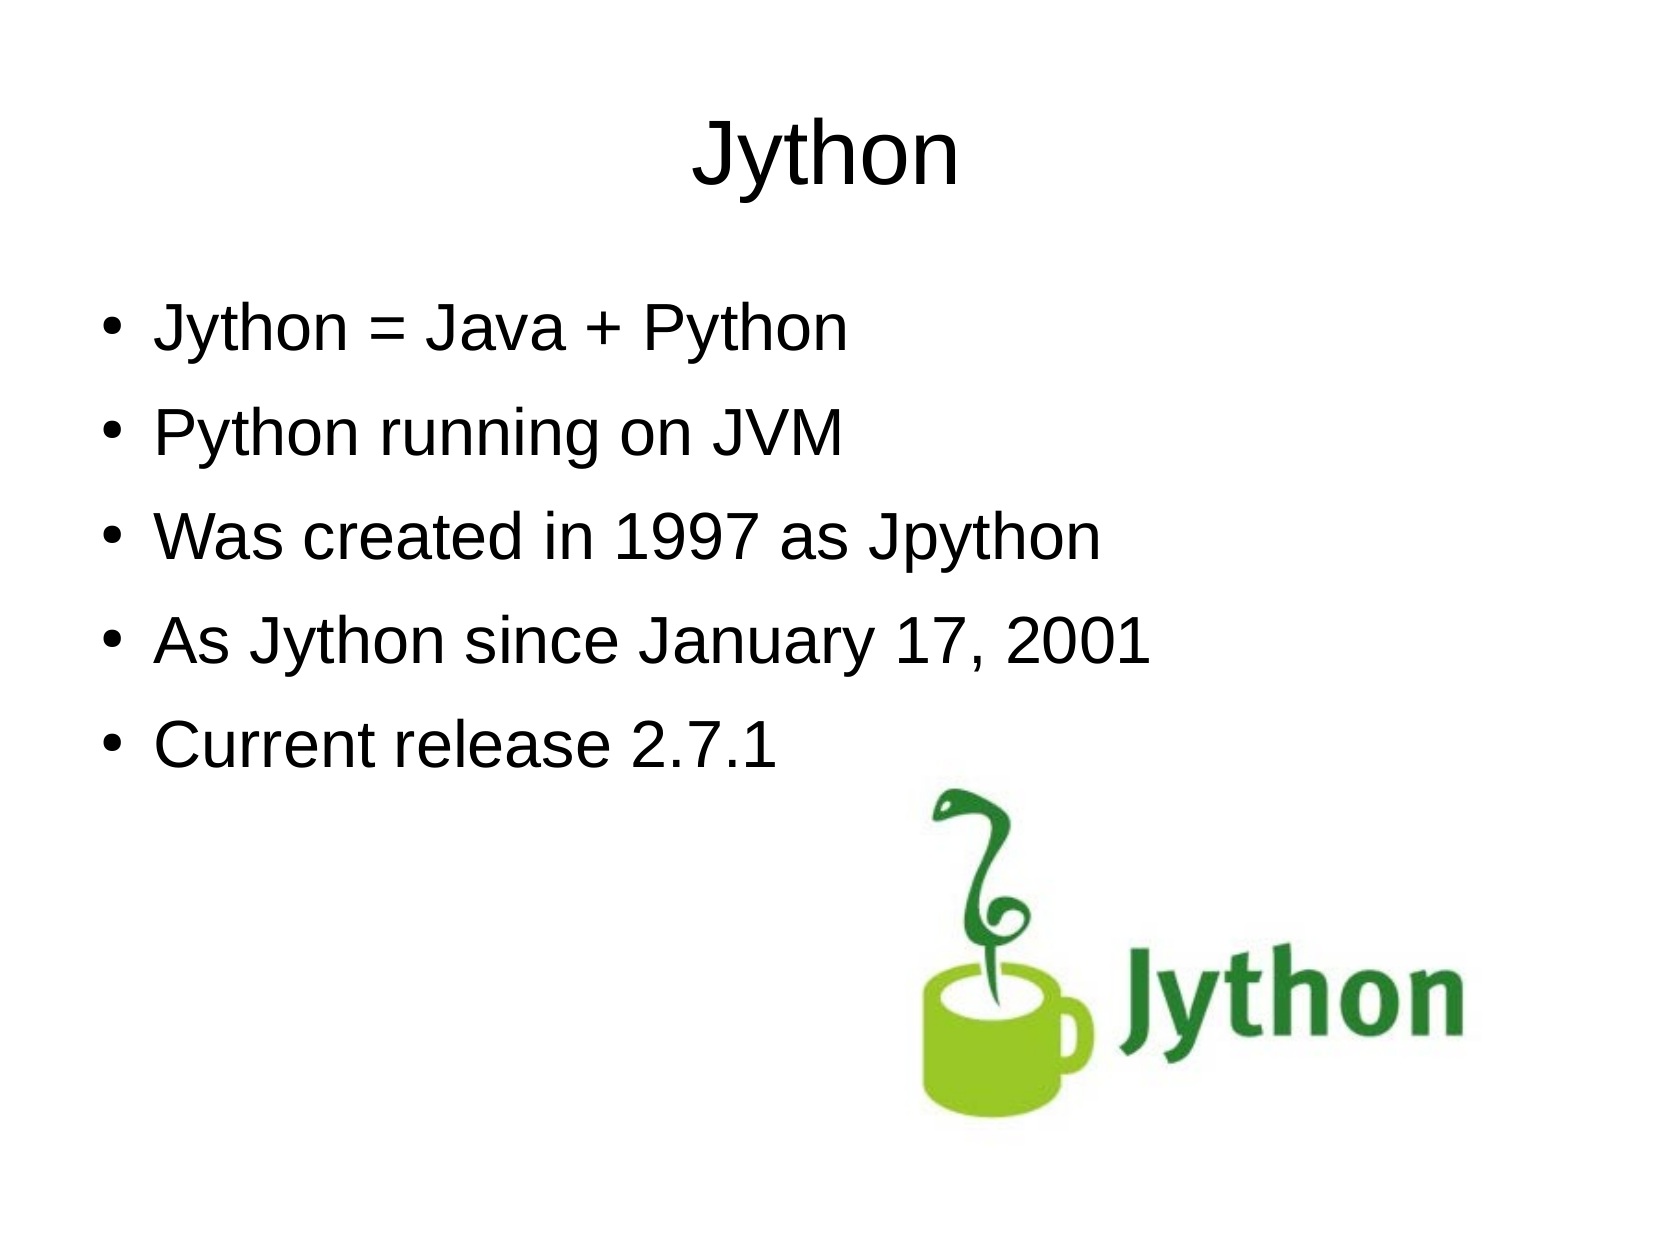

# Jython
Jython = Java + Python
Python running on JVM
Was created in 1997 as Jpython
As Jython since January 17, 2001
Current release 2.7.1